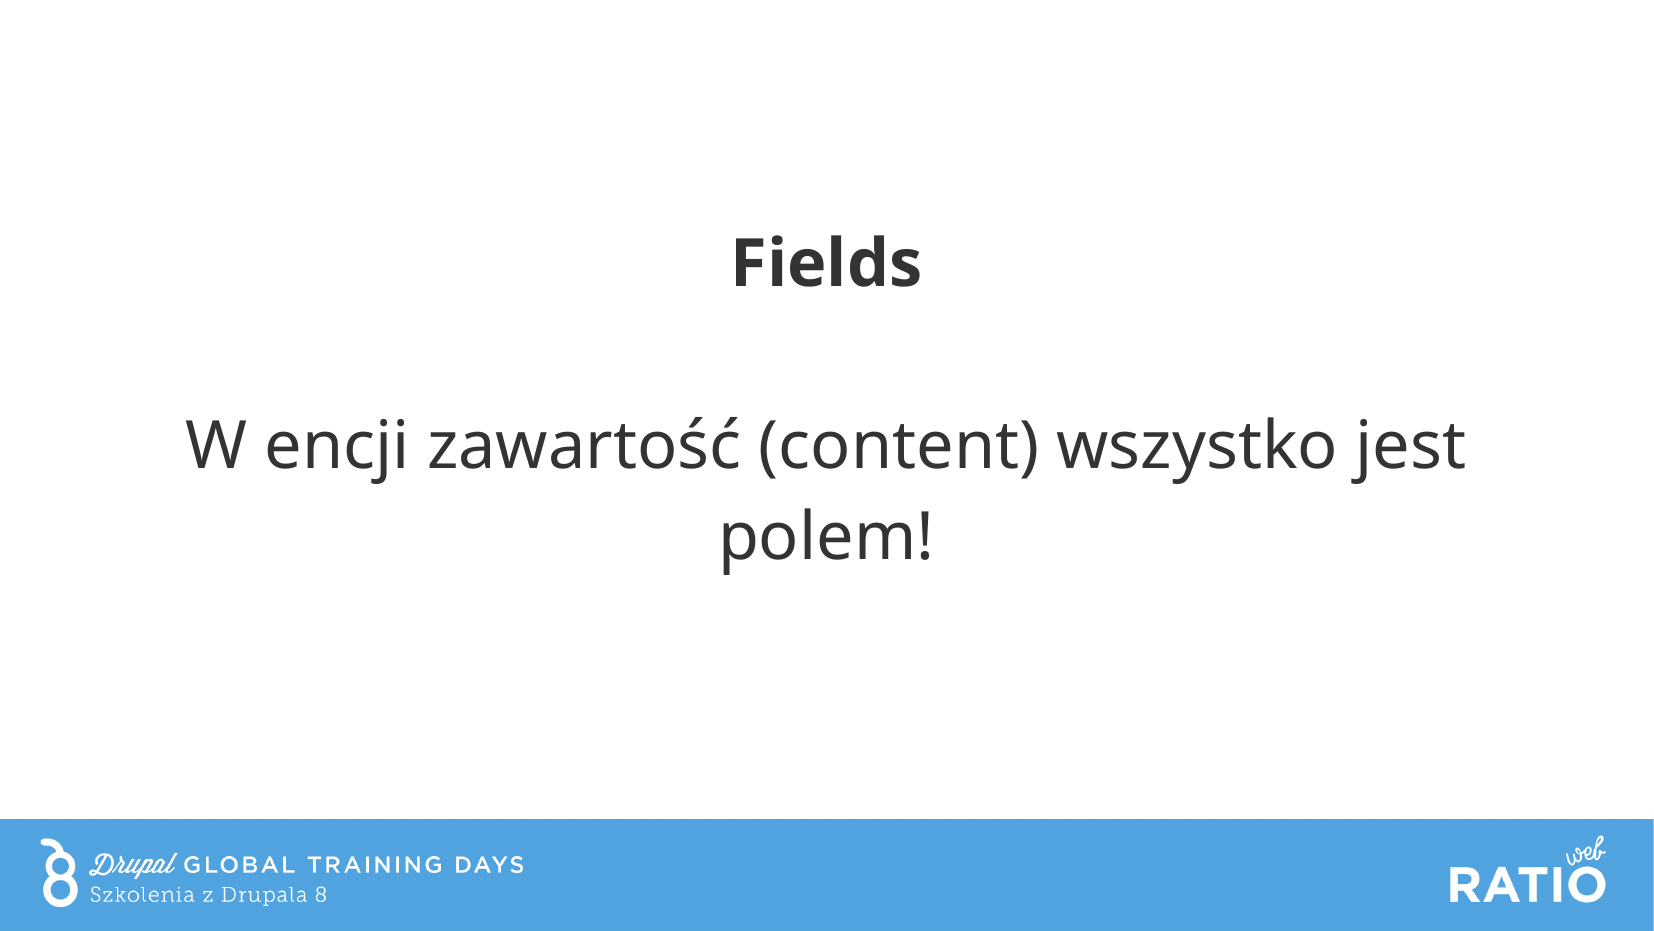

# Fields
W encji zawartość (content) wszystko jest polem!